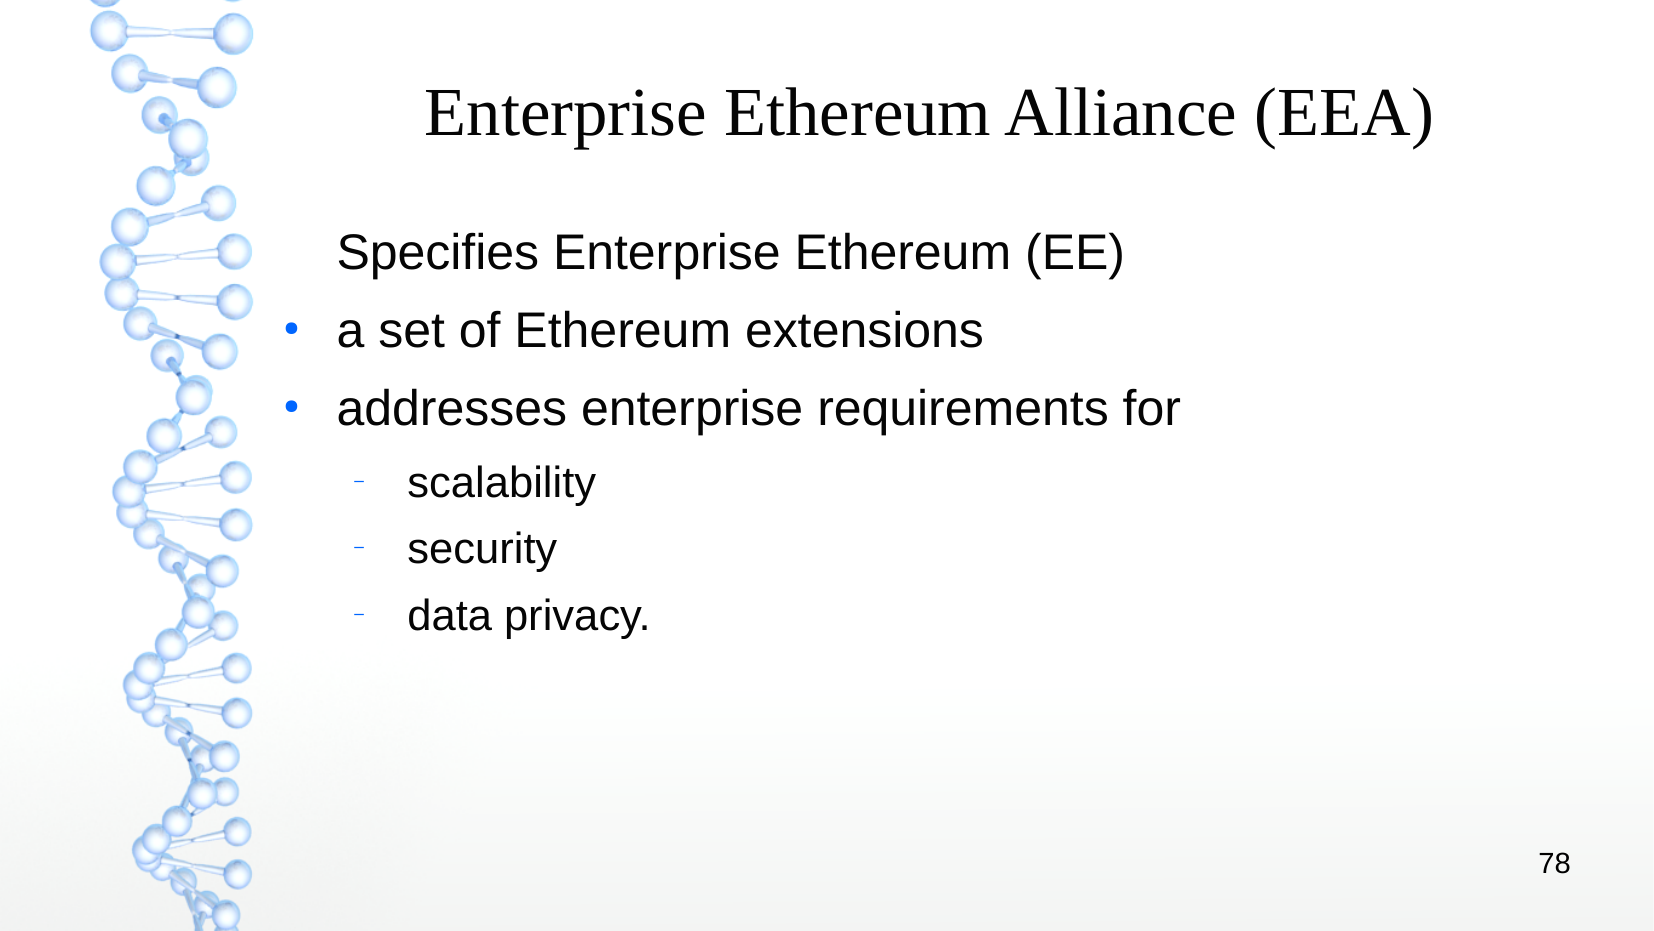

# Enterprise Ethereum Alliance (EEA)
Specifies Enterprise Ethereum (EE)
a set of Ethereum extensions
addresses enterprise requirements for
scalability
security
data privacy.
78